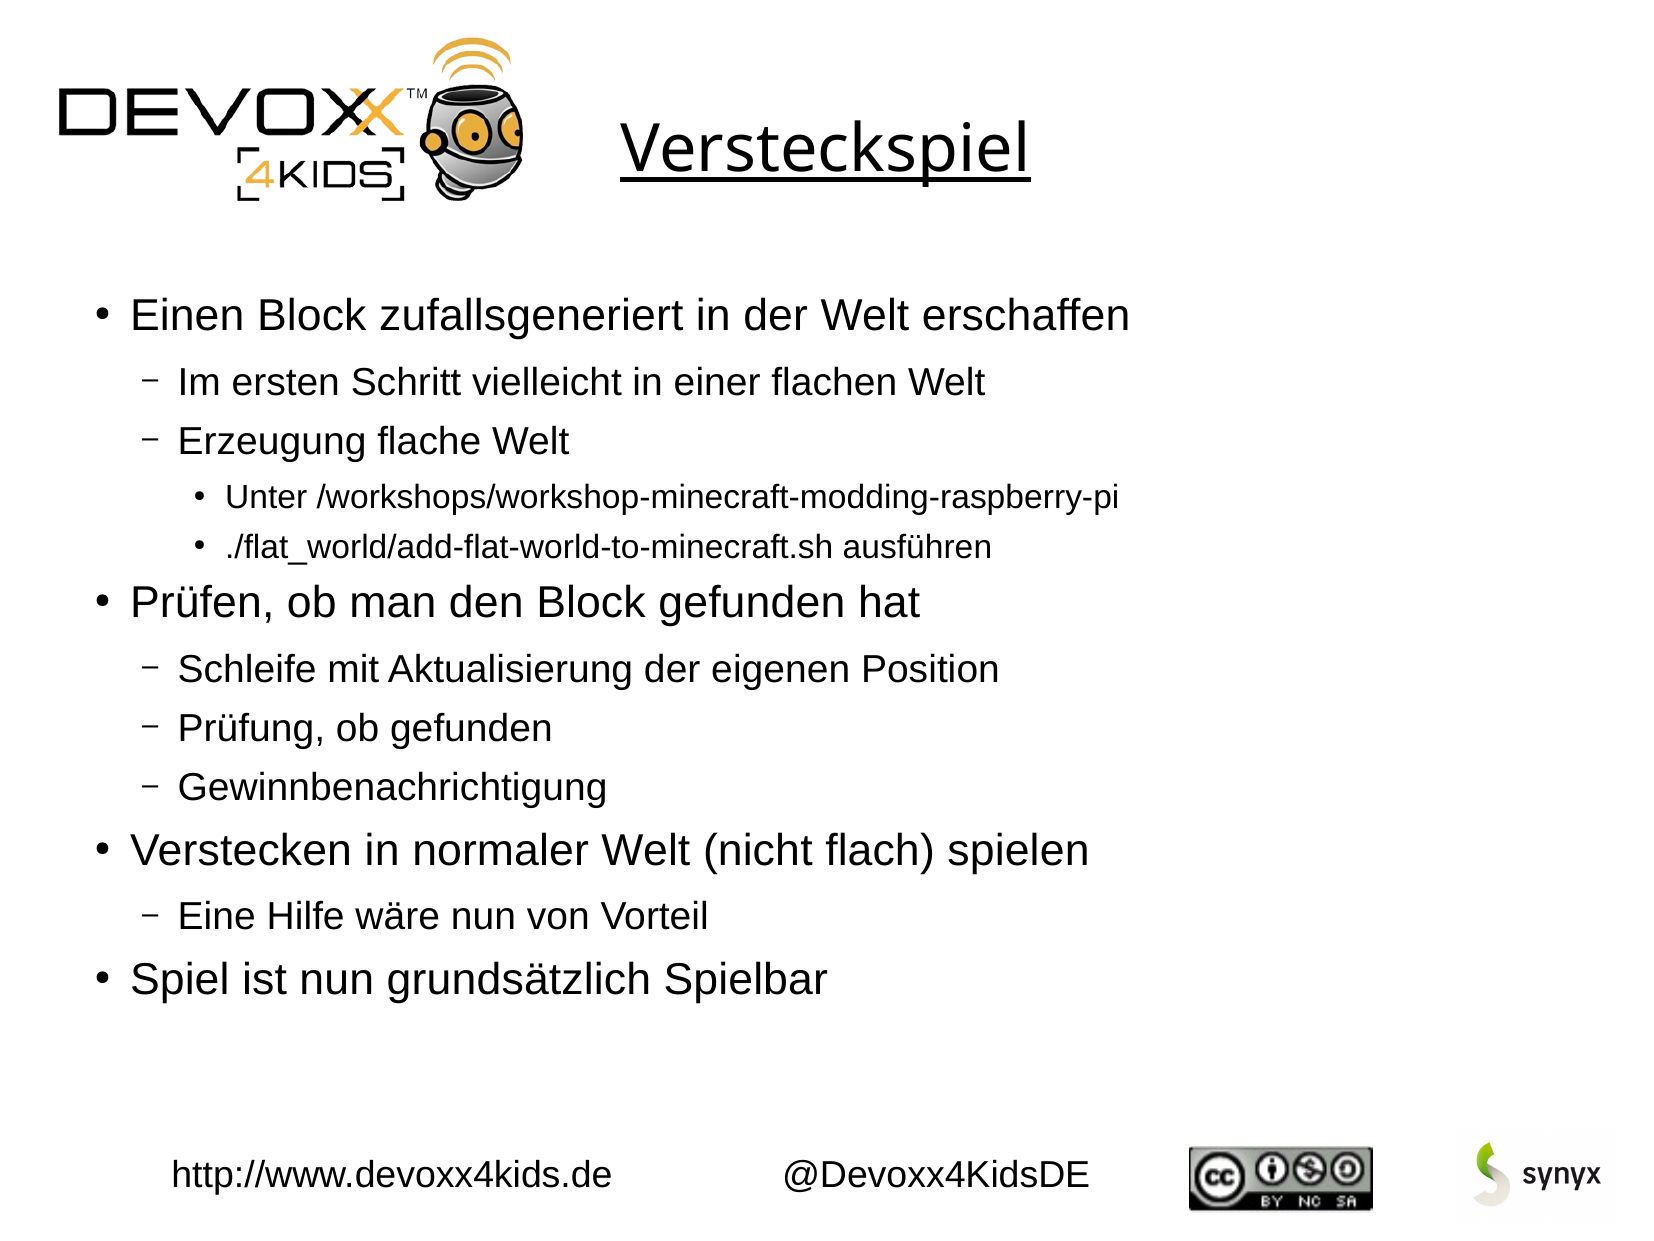

Versteckspiel
# Einen Block zufallsgeneriert in der Welt erschaffen
Im ersten Schritt vielleicht in einer flachen Welt
Erzeugung flache Welt
Unter /workshops/workshop-minecraft-modding-raspberry-pi
./flat_world/add-flat-world-to-minecraft.sh ausführen
Prüfen, ob man den Block gefunden hat
Schleife mit Aktualisierung der eigenen Position
Prüfung, ob gefunden
Gewinnbenachrichtigung
Verstecken in normaler Welt (nicht flach) spielen
Eine Hilfe wäre nun von Vorteil
Spiel ist nun grundsätzlich Spielbar